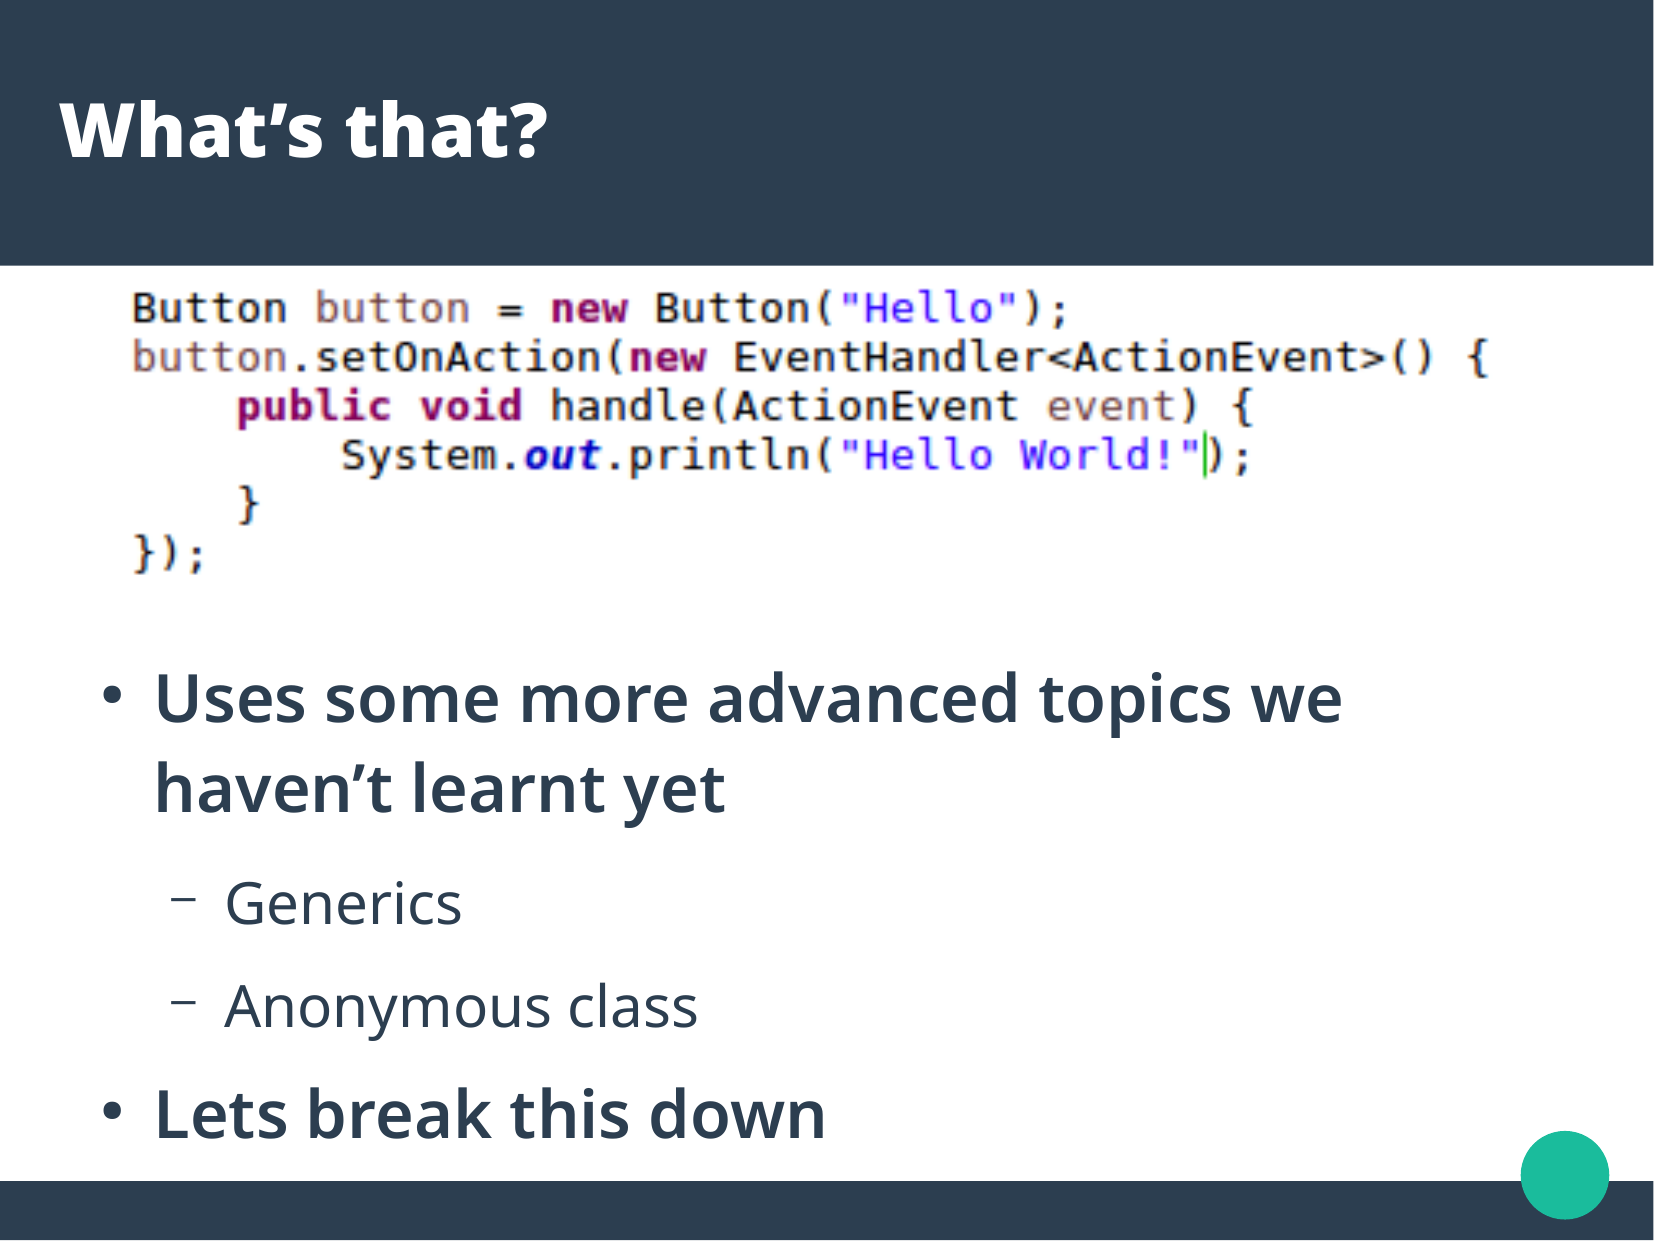

# What’s that?
Uses some more advanced topics we haven’t learnt yet
Generics
Anonymous class
Lets break this down